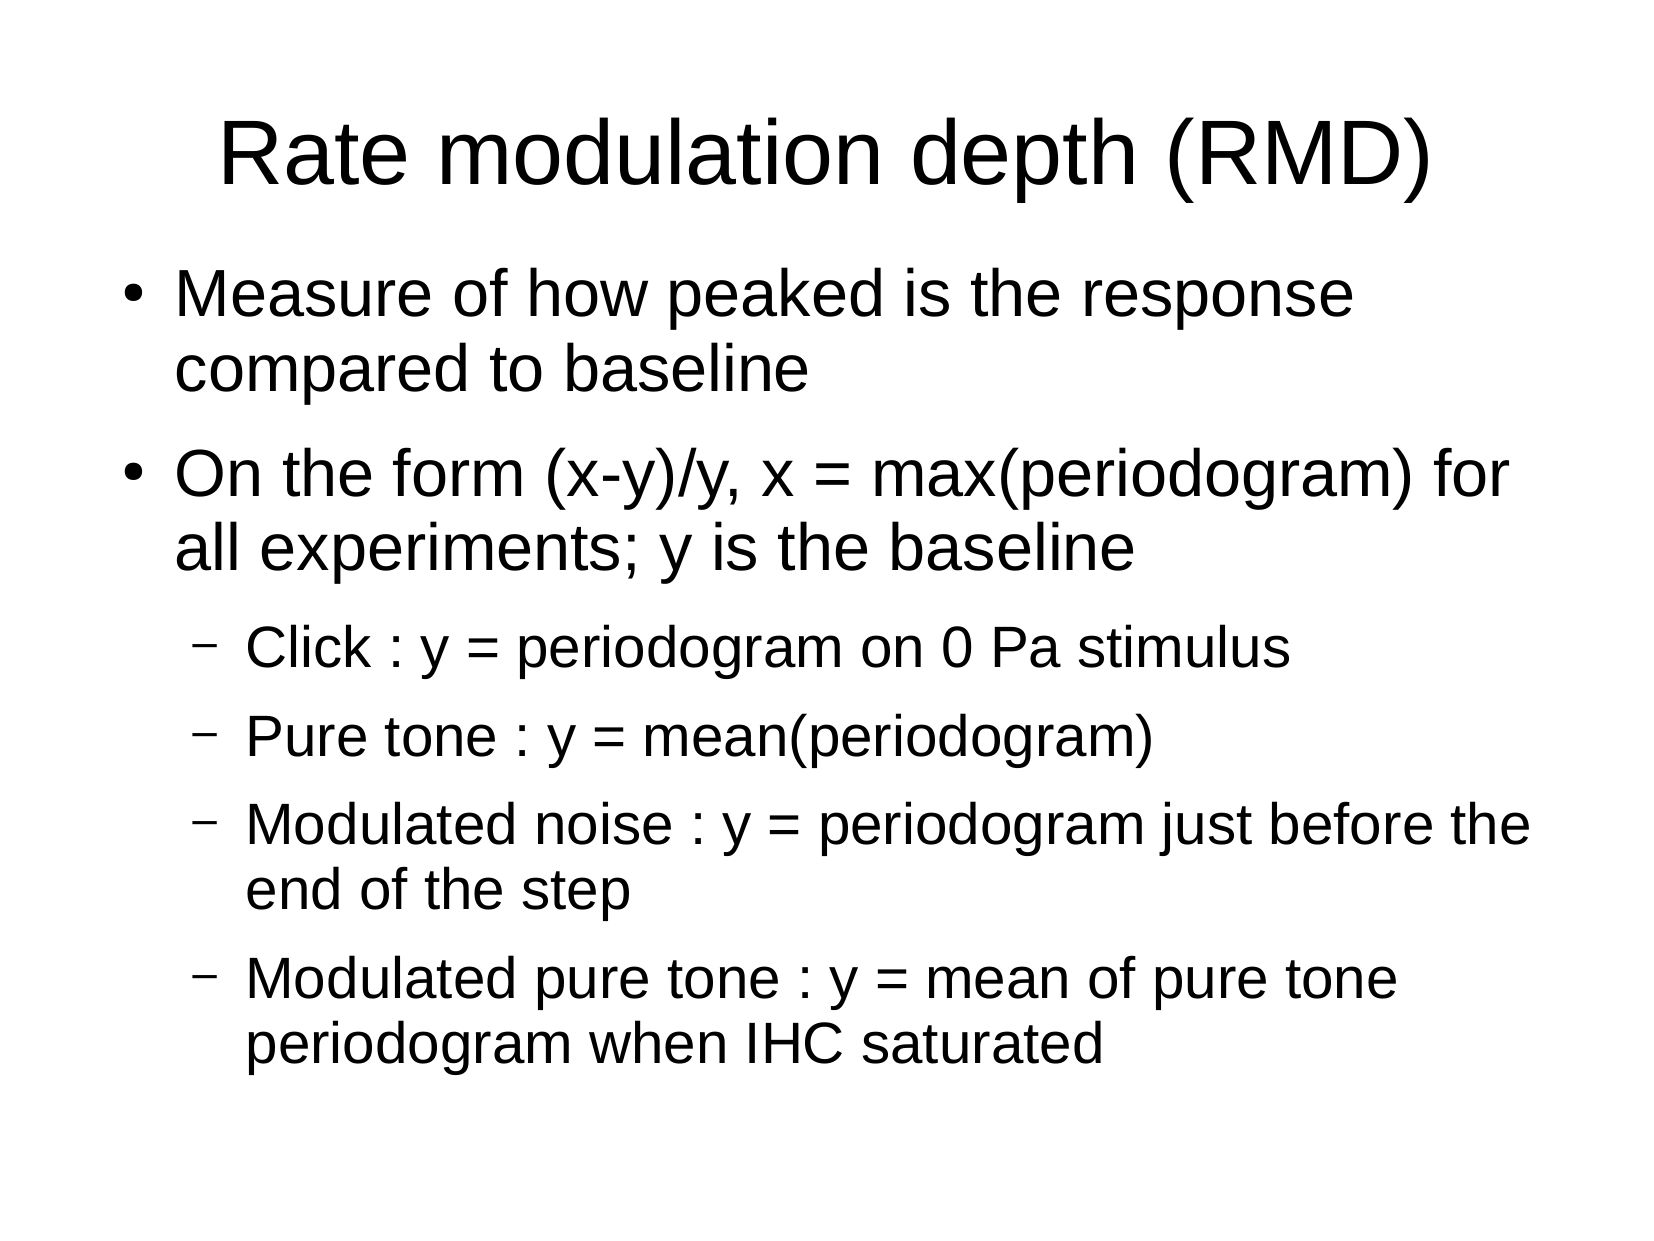

# Rate modulation depth (RMD)
Measure of how peaked is the response compared to baseline
On the form (x-y)/y, x = max(periodogram) for all experiments; y is the baseline
Click : y = periodogram on 0 Pa stimulus
Pure tone : y = mean(periodogram)
Modulated noise : y = periodogram just before the end of the step
Modulated pure tone : y = mean of pure tone periodogram when IHC saturated